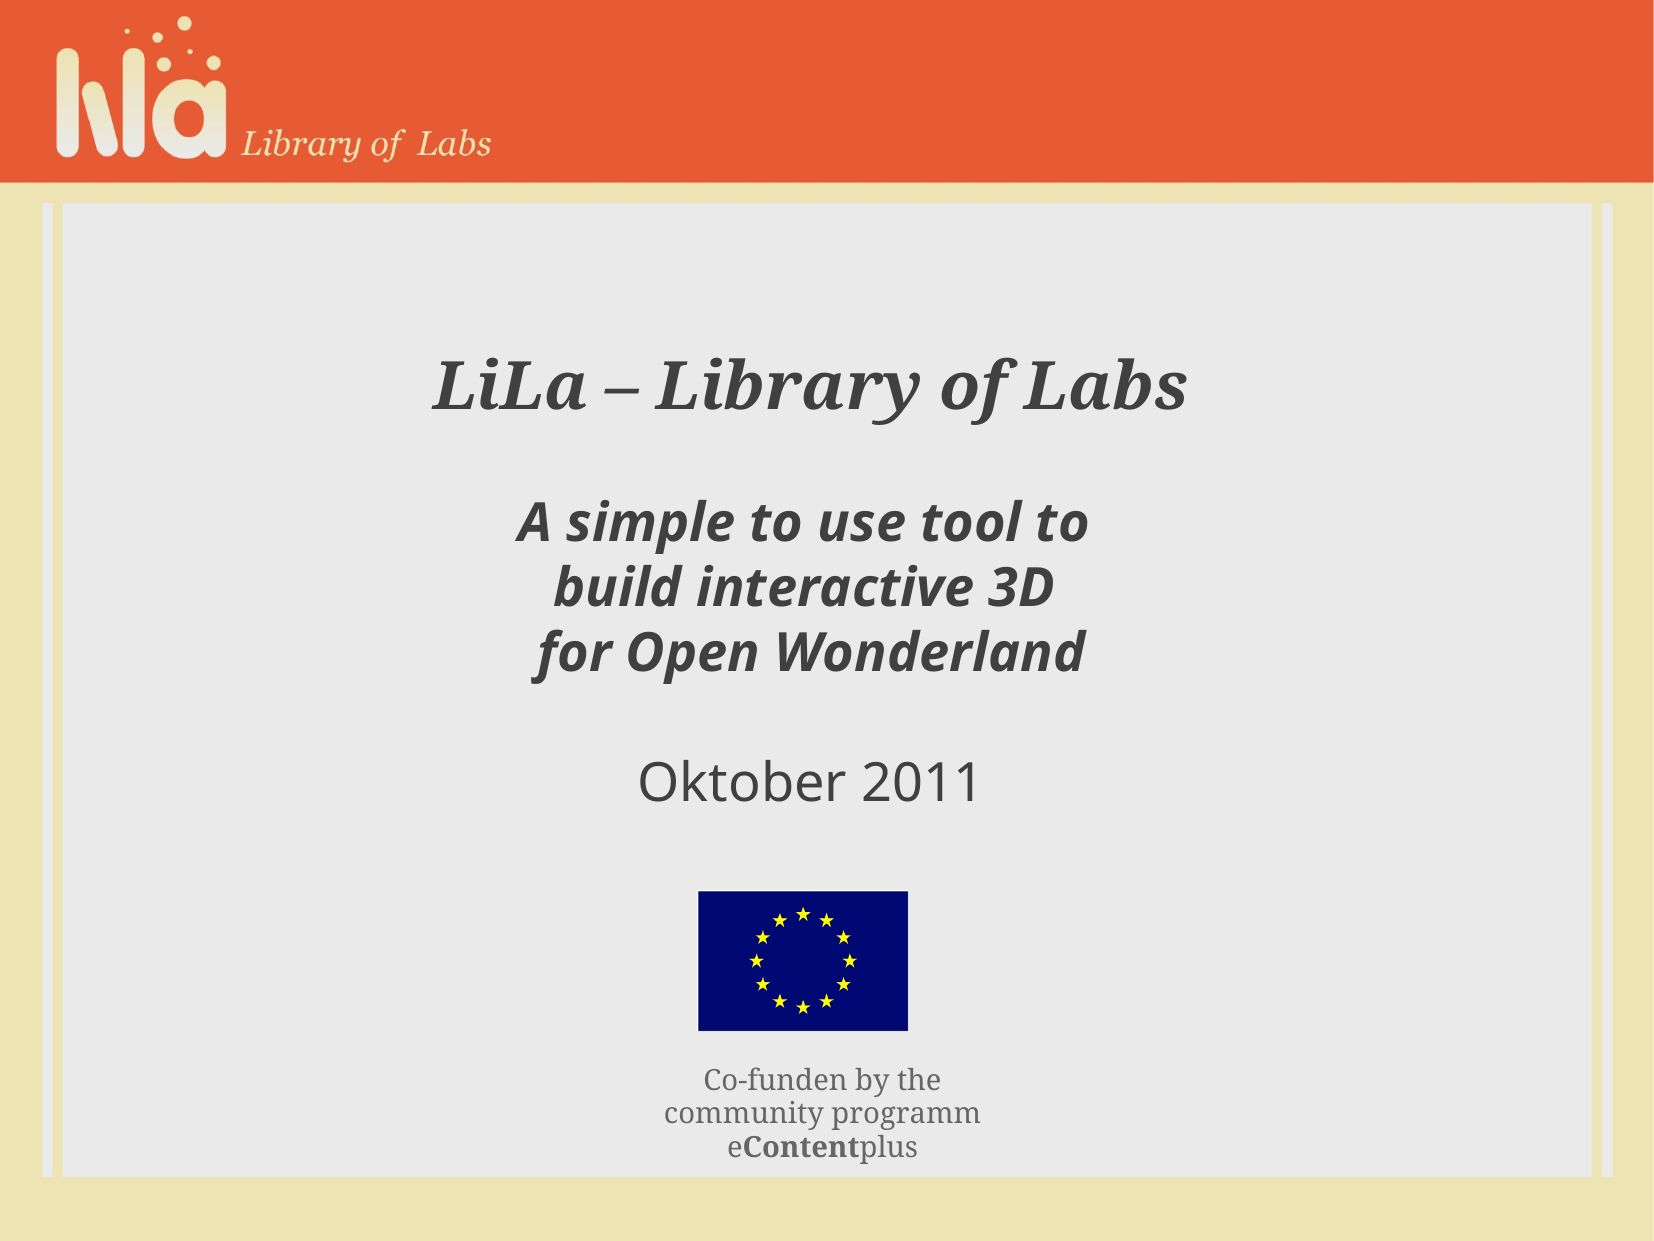

LiLa – Library of Labs
A simple to use tool to
build interactive 3D
for Open Wonderland
Oktober 2011
Co-funden by the community programm eContentplus